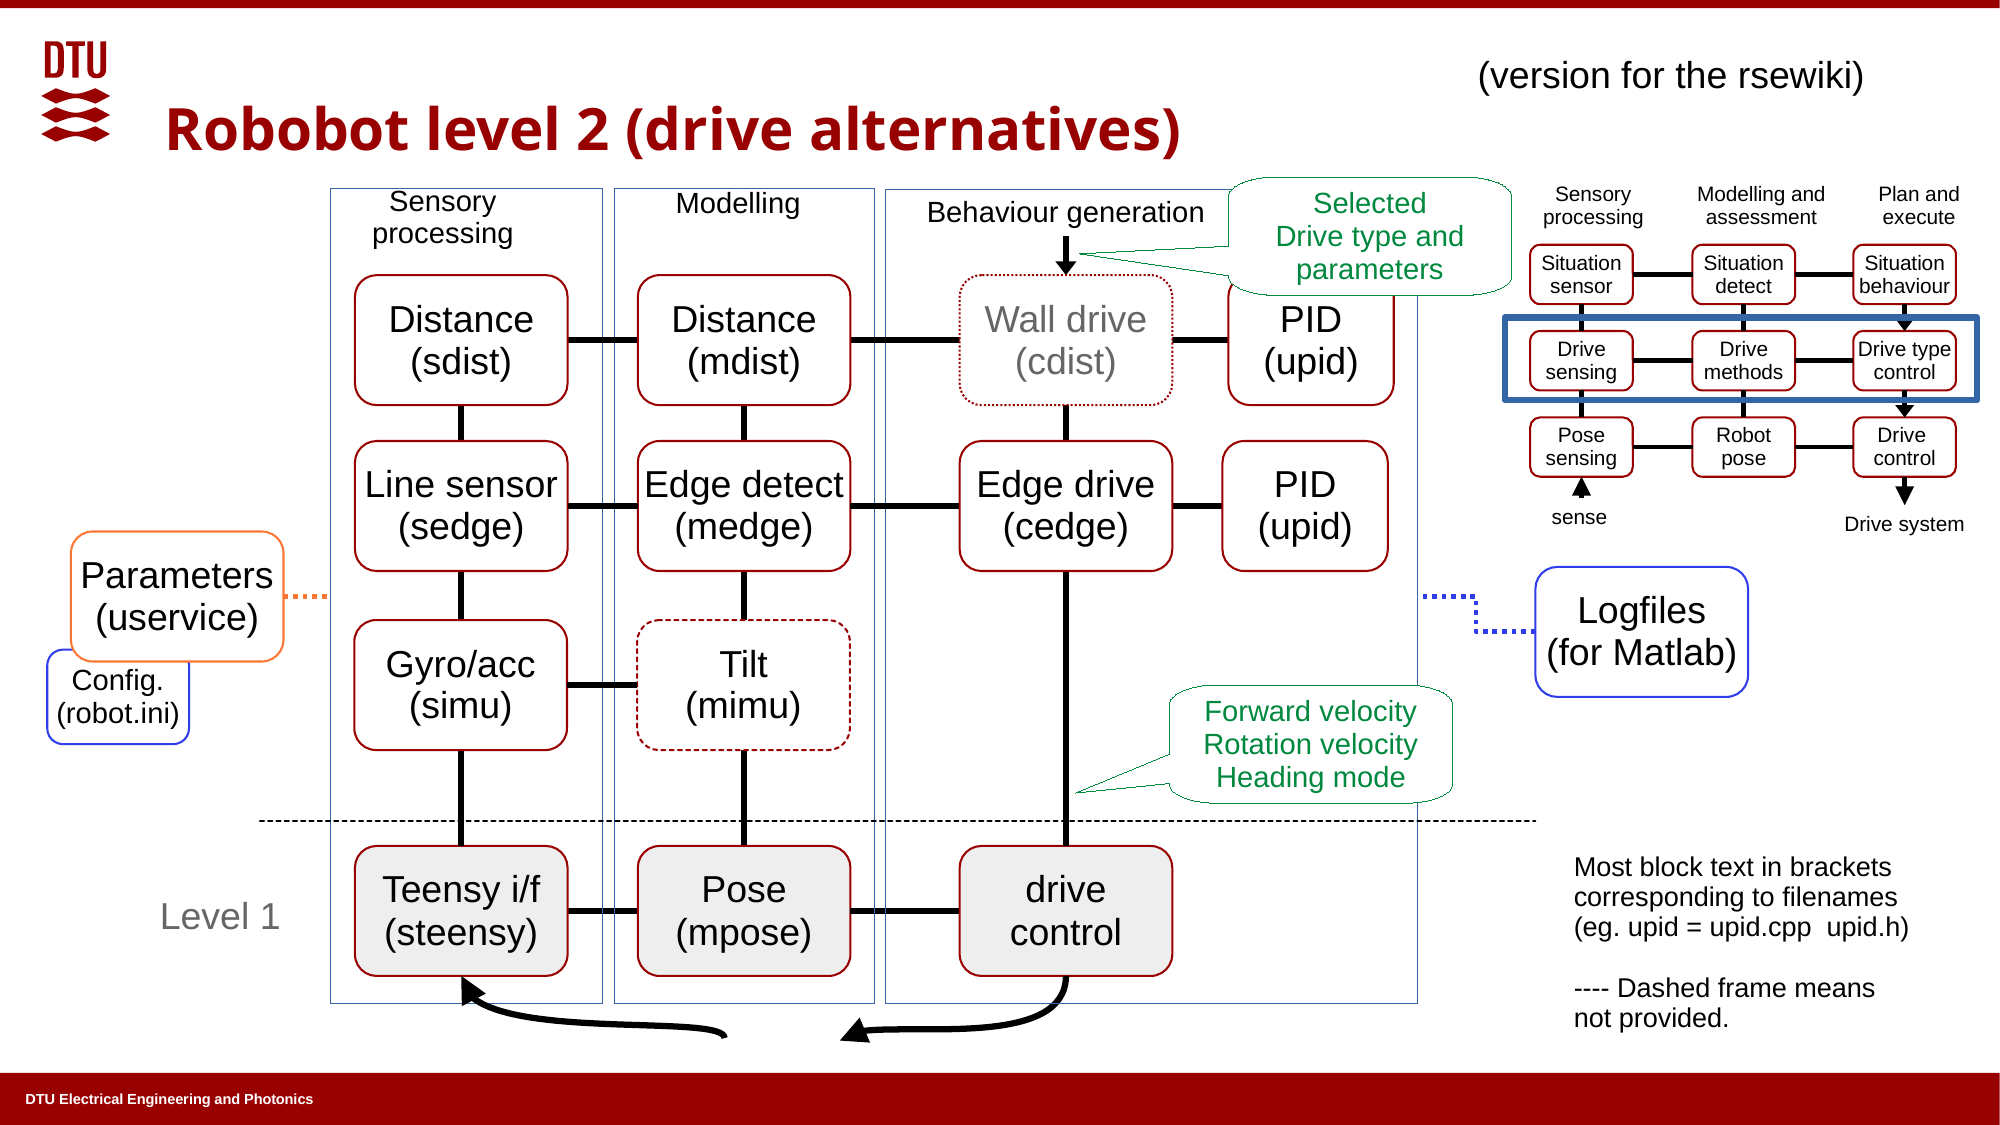

Behaviour plans
(version for the rsewiki)
# Robobot level 2 (drive alternatives)
Sensory
processing
Modelling and
assessment
Plan and
execute
Situation
sensor
Situation
detect
Situation
behaviour
Drive
sensing
Drive
methods
Drive type
control
Pose
sensing
Robot
pose
Drive
control
sense
Drive system
Sensory
processing
Selected
Drive type and
parameters
Modelling
Behaviour generation
Distance
(sdist)
Distance
(mdist)
Wall drive
(cdist)
PID
(upid)
Line sensor
(sedge)
Edge detect
(medge)
Edge drive
(cedge)
PID
(upid)
Parameters
(uservice)
Logfiles
(for Matlab)
Gyro/acc
(simu)
Tilt
(mimu)
Config.
(robot.ini)
Forward velocity
Rotation velocity
Heading mode
Most block text in brackets
corresponding to filenames
(eg. upid = upid.cpp upid.h)
---- Dashed frame means
not provided.
Teensy i/f
(steensy)
Pose
(mpose)
drive
control
Level 1